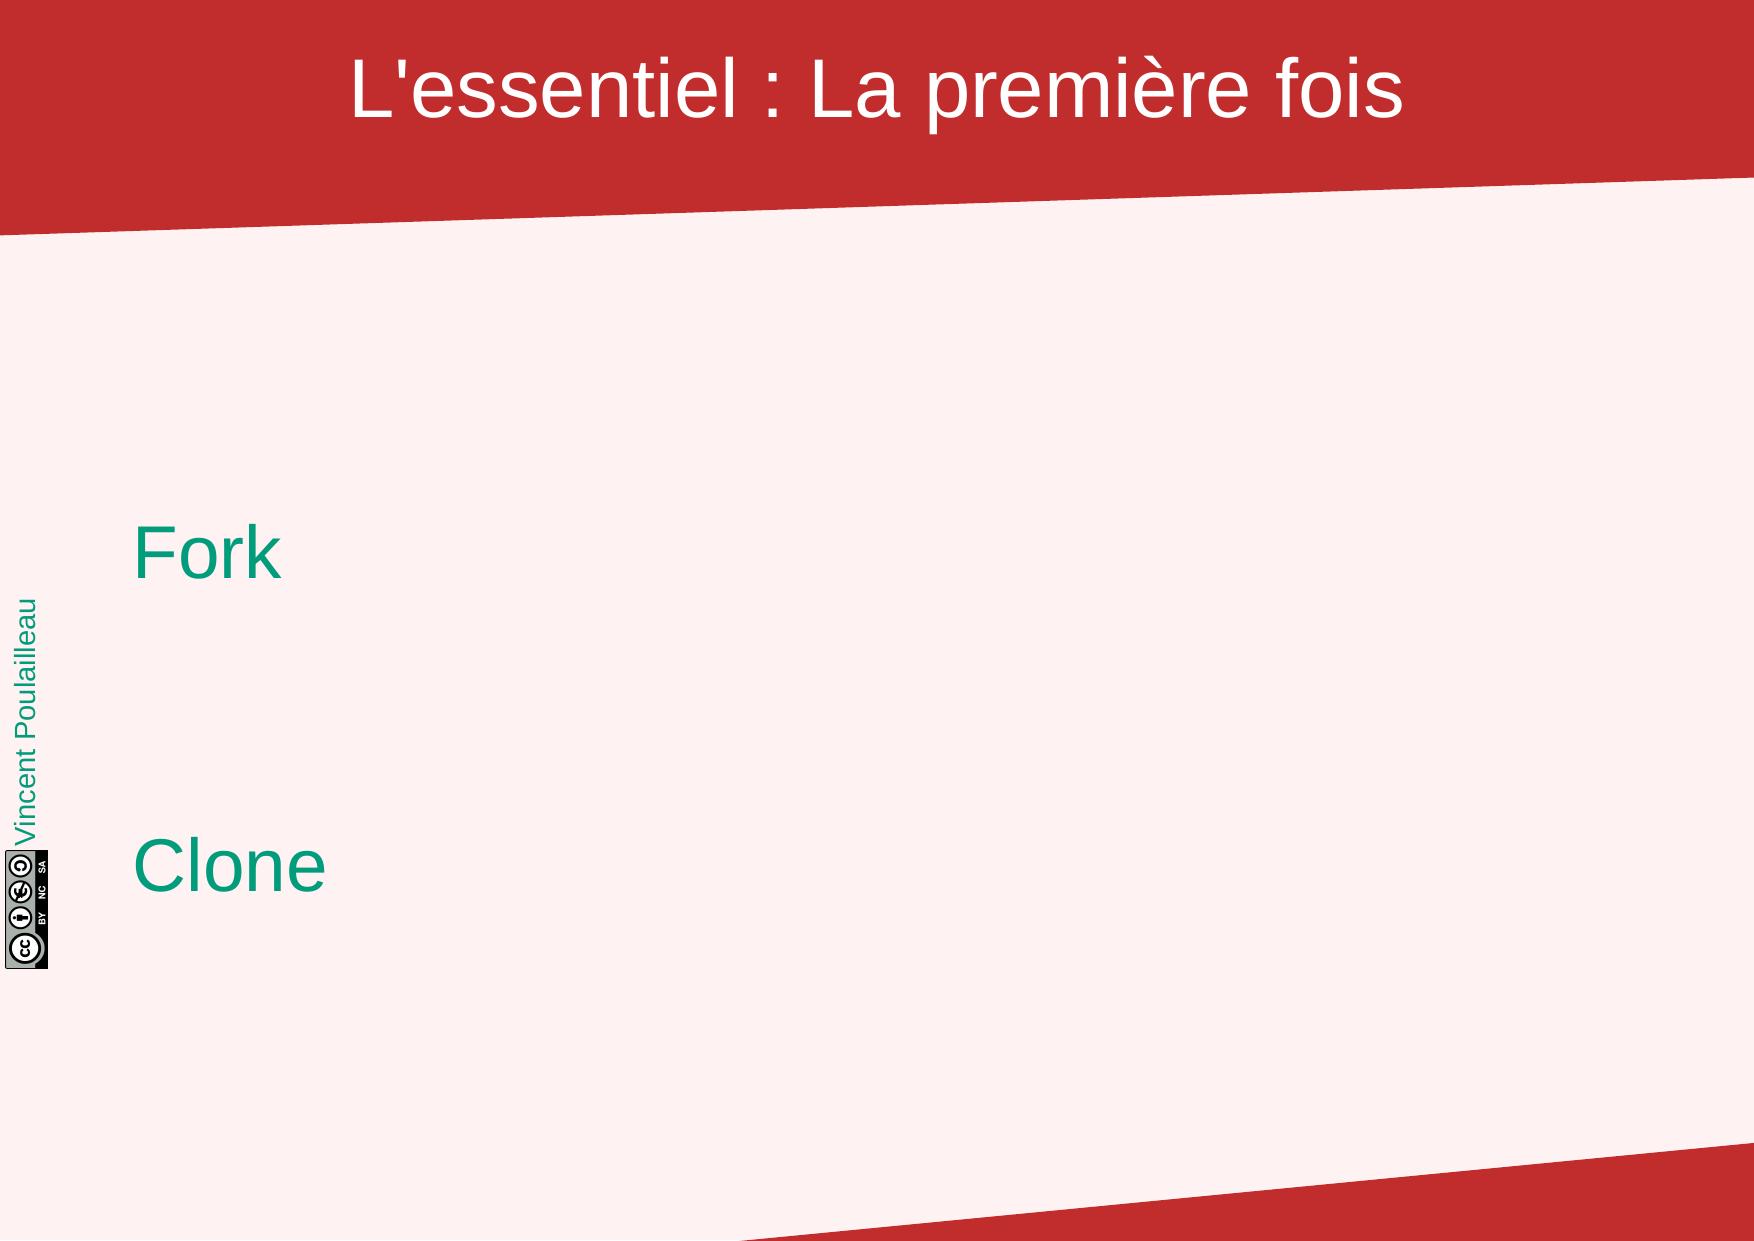

L'essentiel : La première fois
Fork
Clone
© 2019 Vincent Poulailleau